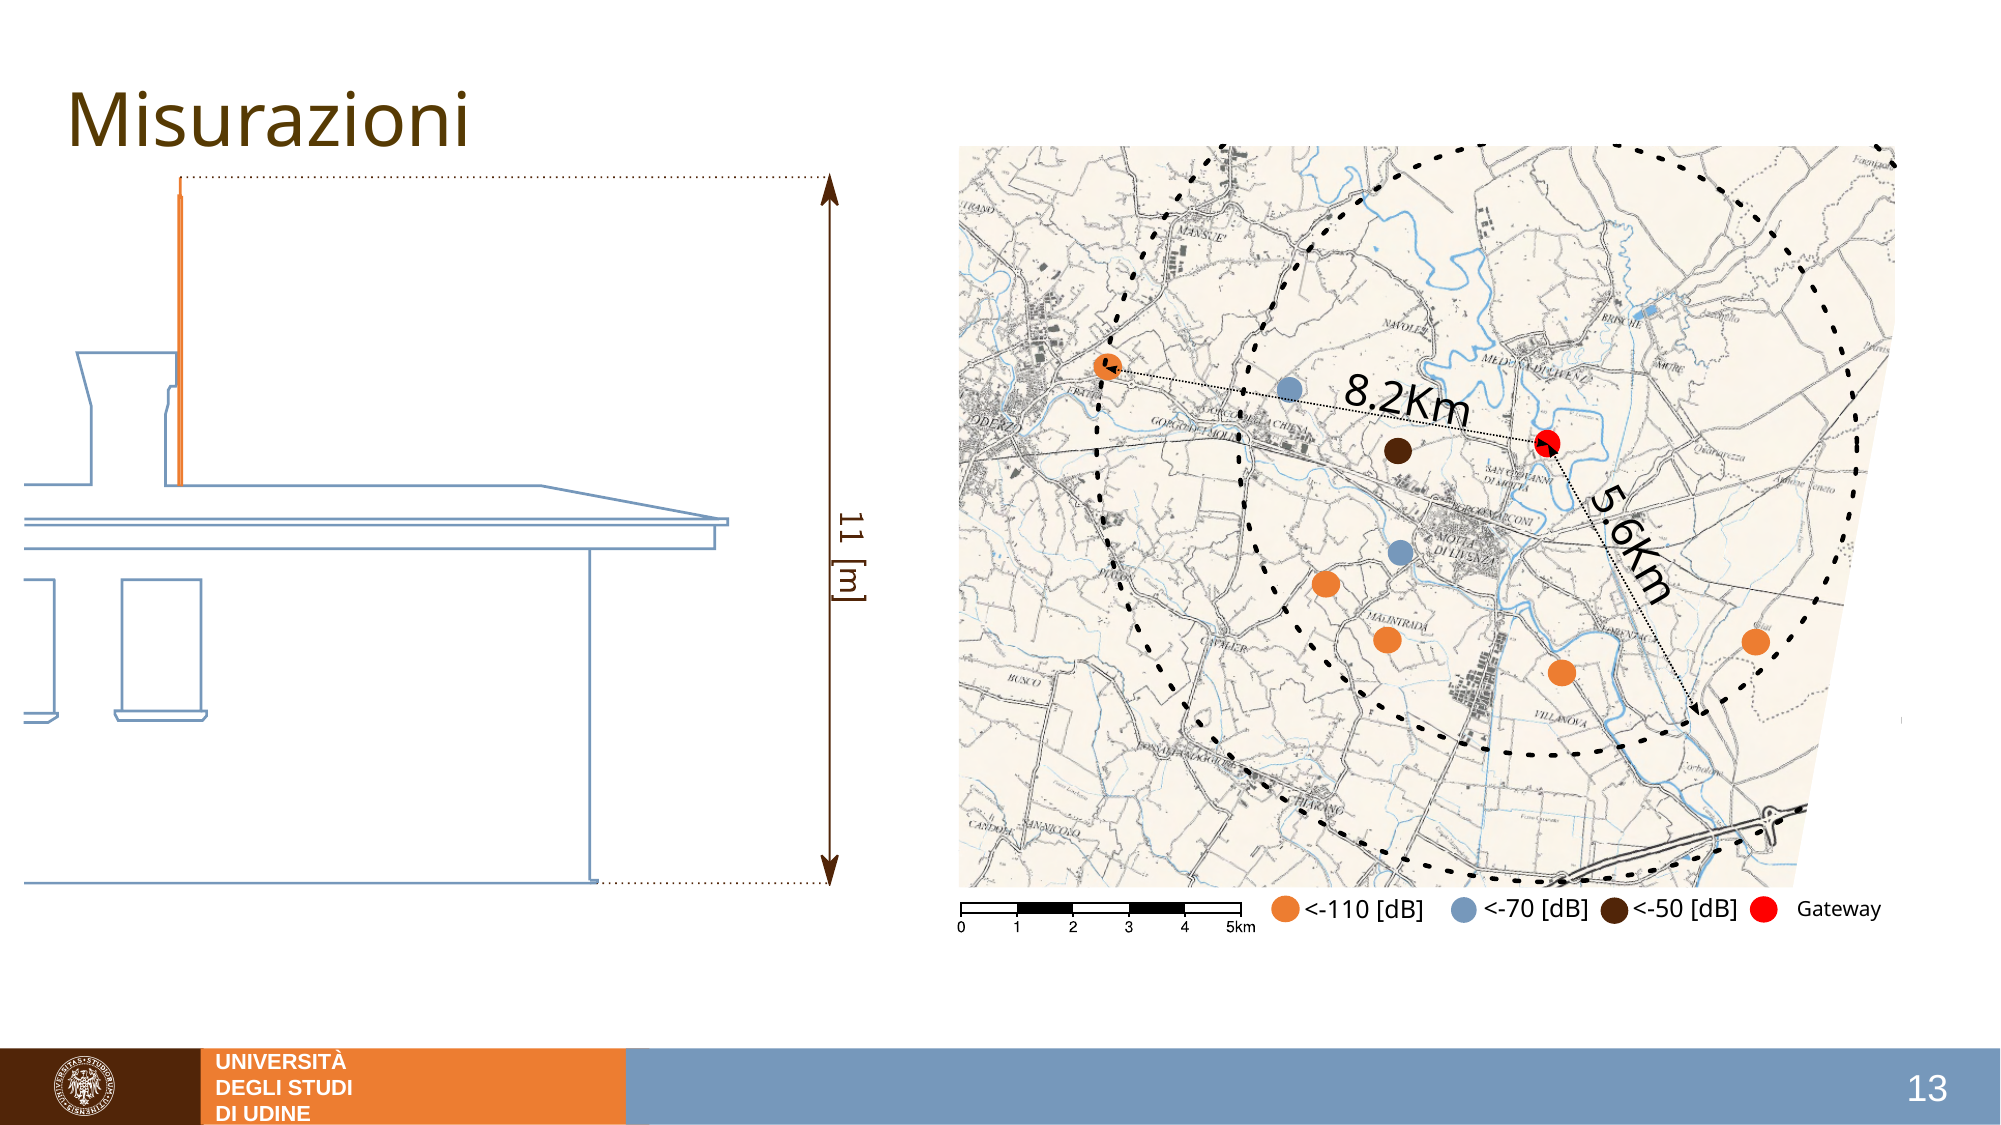

Misurazioni
UNIVERSITÀ
DEGLI STUDI
DI UDINE
13